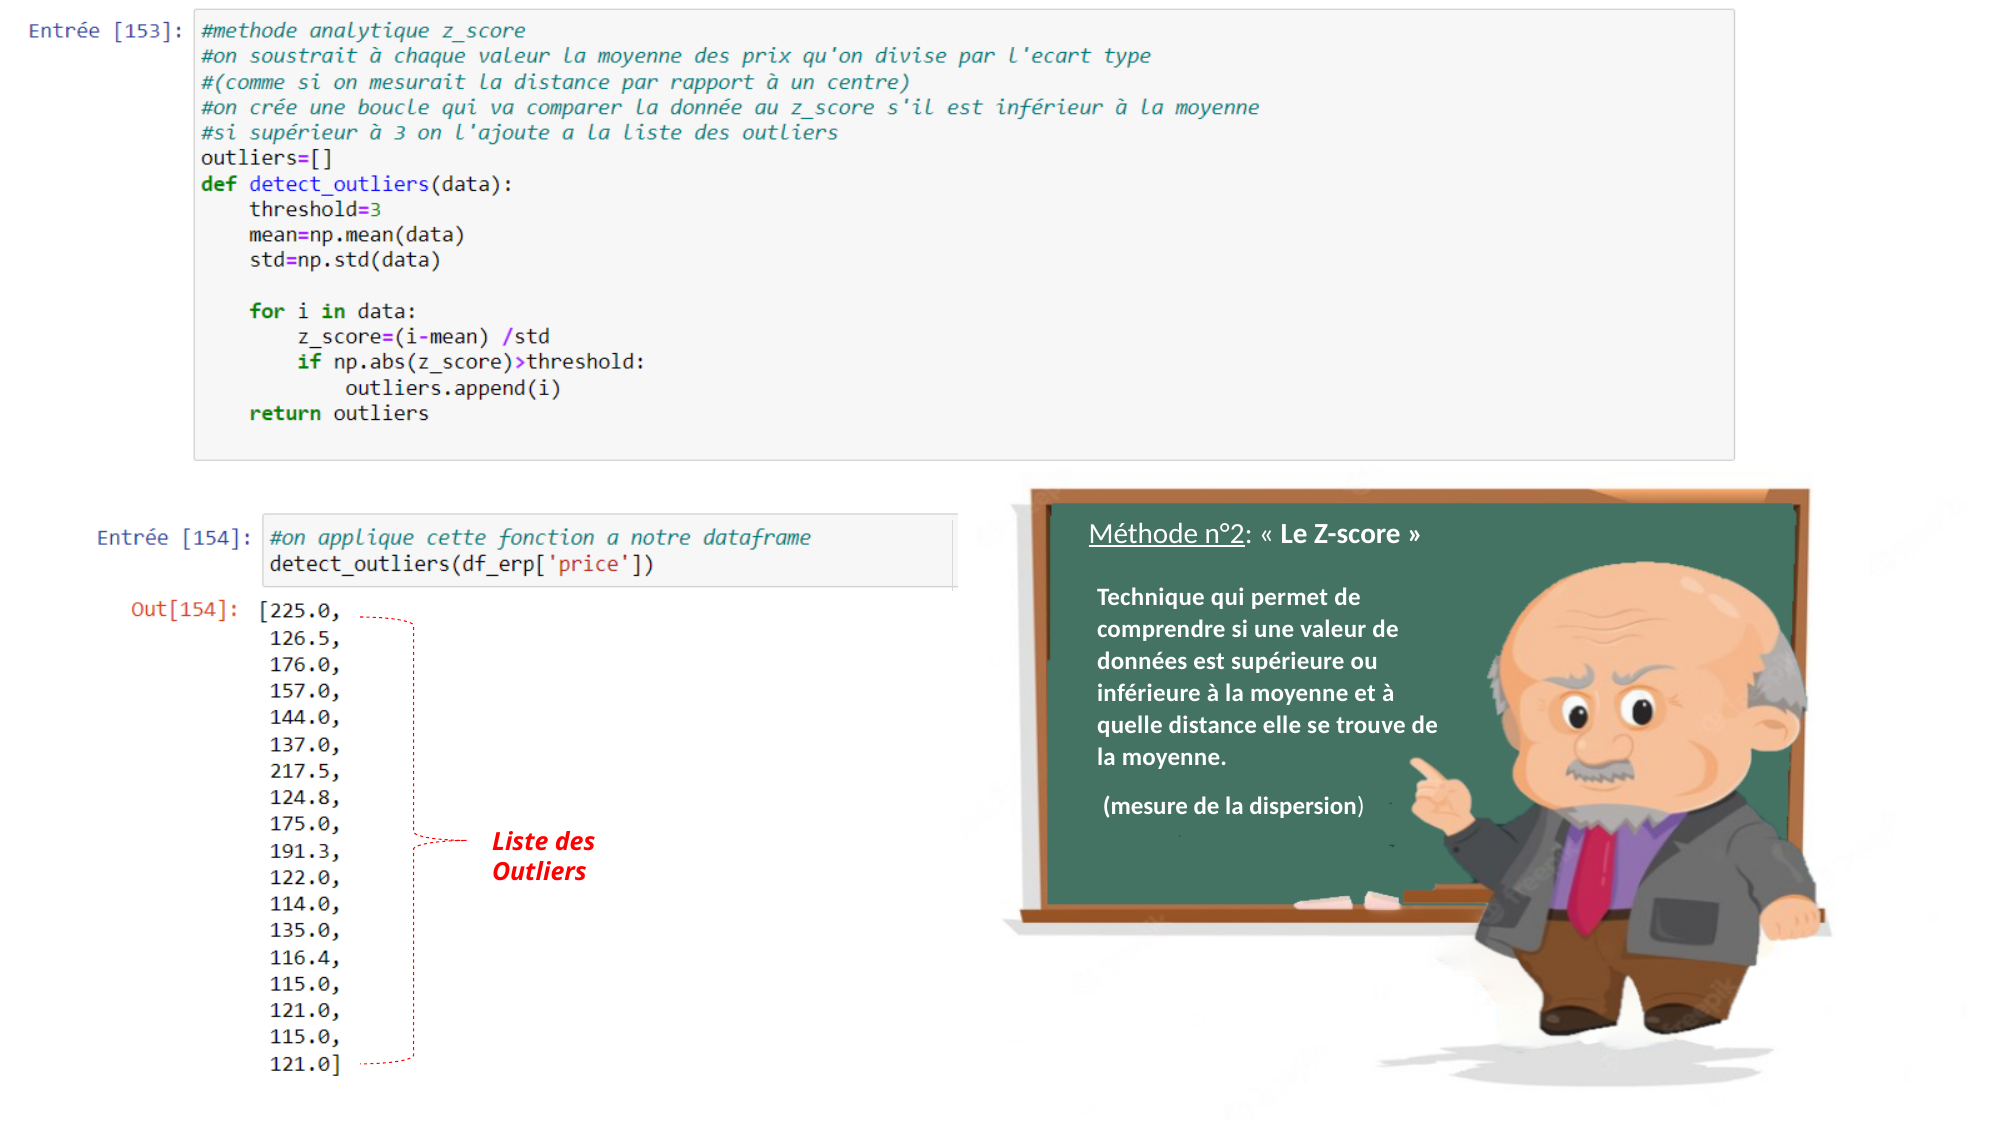

Méthode n°2: « Le Z-score »
Technique qui permet de comprendre si une valeur de données est supérieure ou inférieure à la moyenne et à quelle distance elle se trouve de la moyenne.
 (mesure de la dispersion)
Liste des Outliers